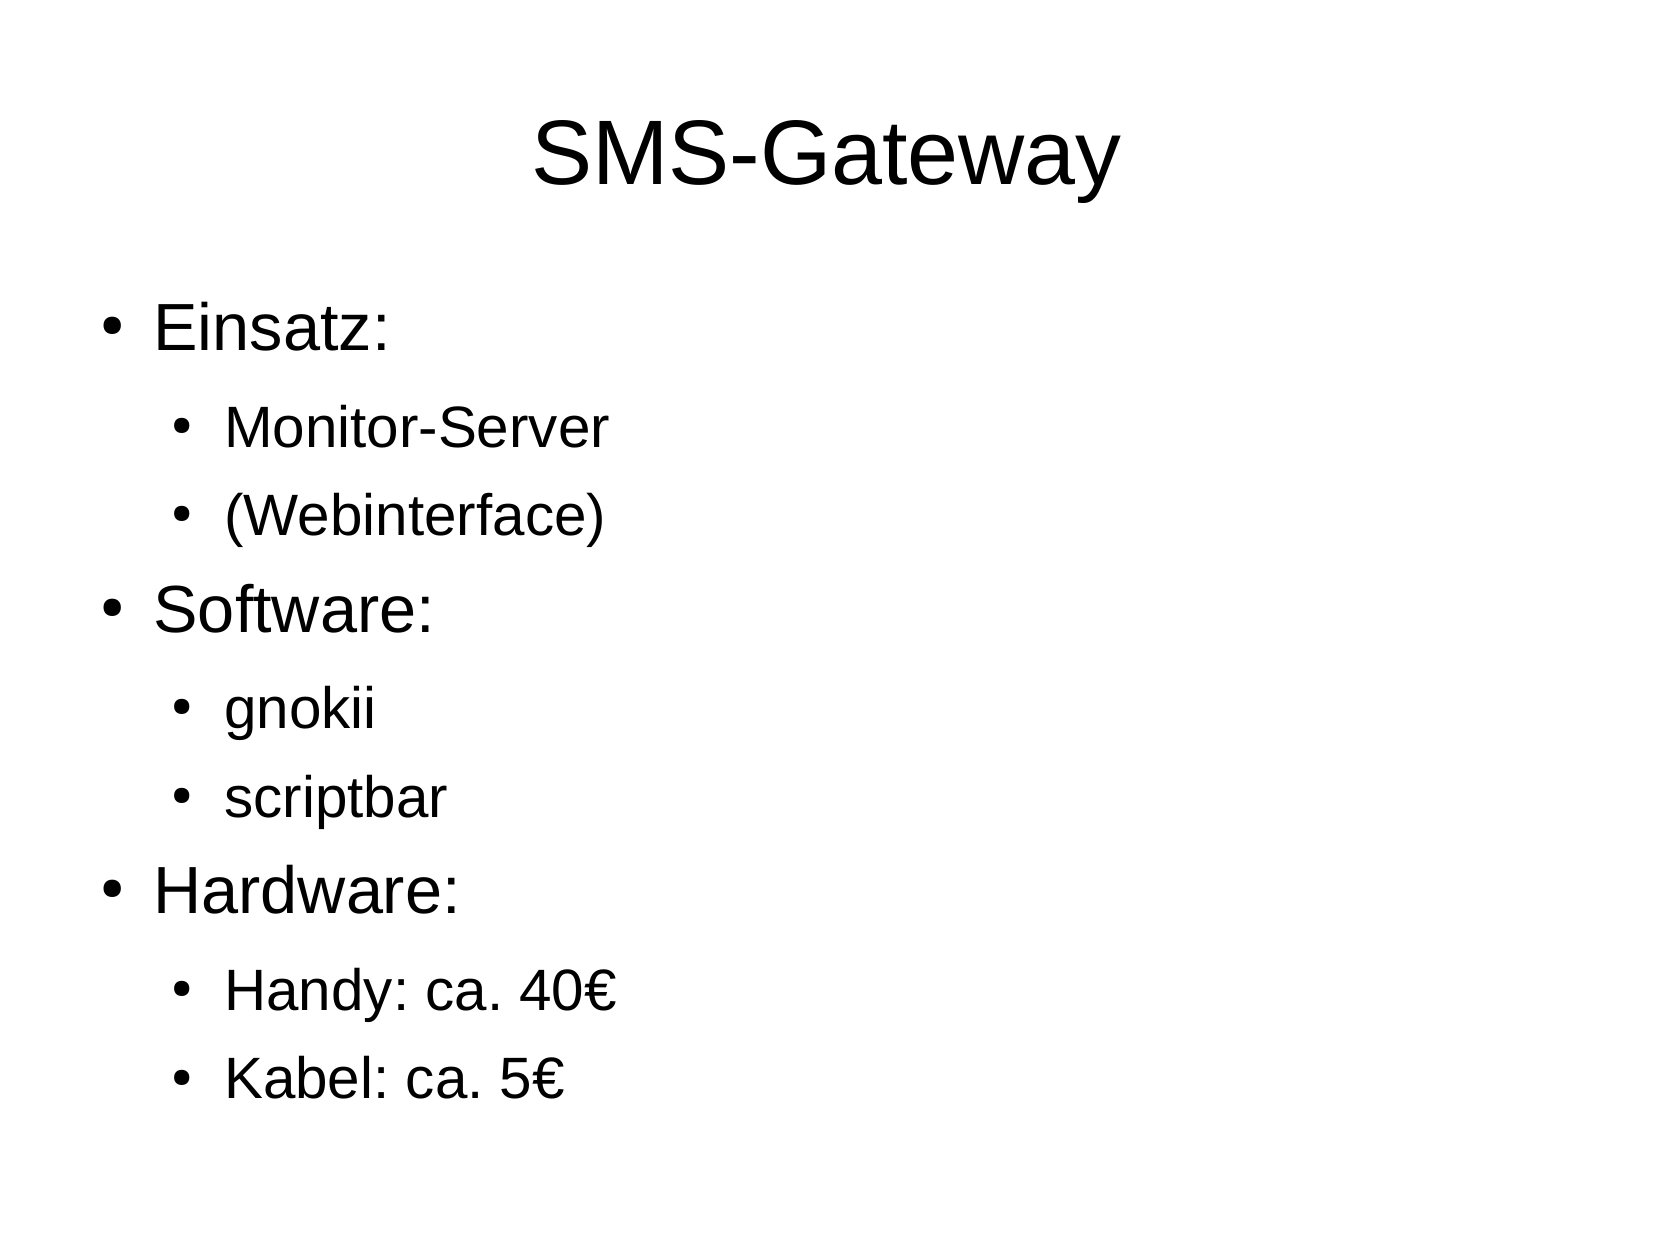

# SMS-Gateway
Einsatz:
Monitor-Server
(Webinterface)
Software:
gnokii
scriptbar
Hardware:
Handy: ca. 40€
Kabel: ca. 5€